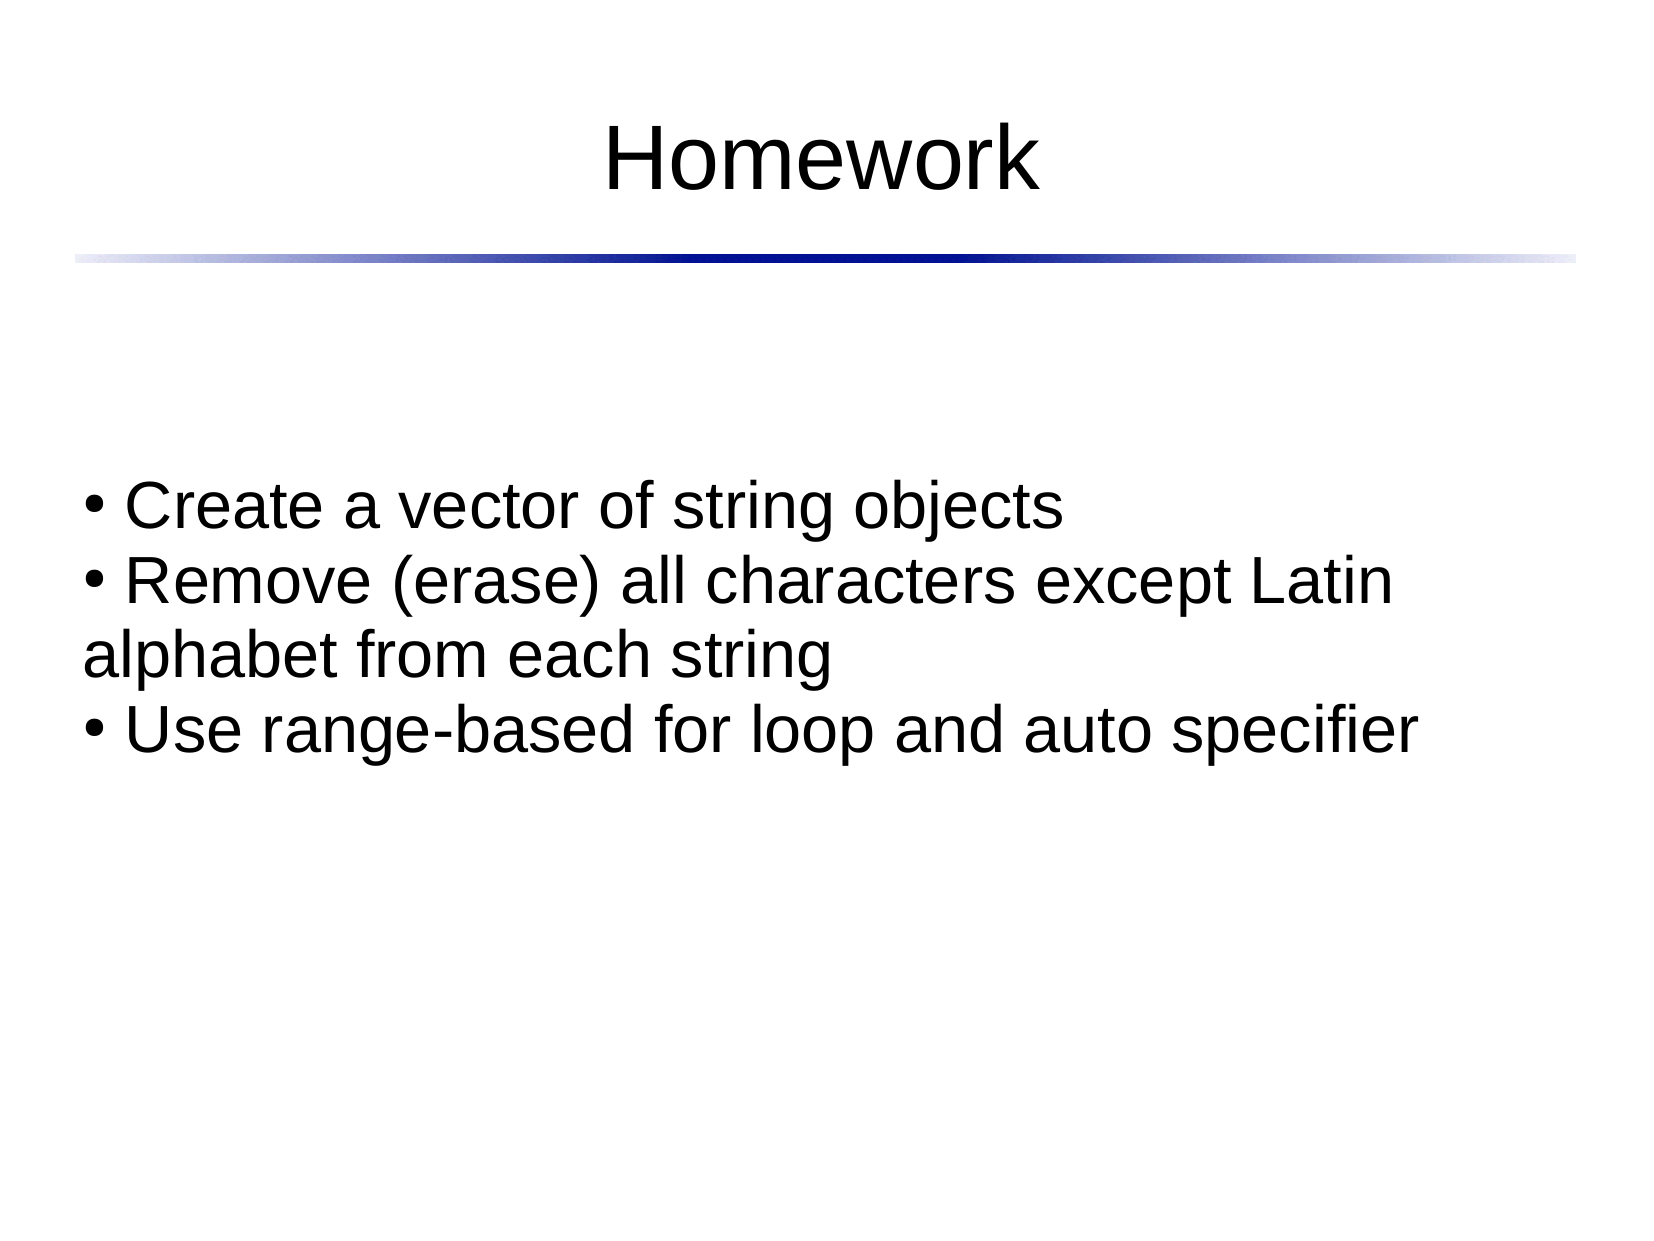

# Homework
 Create a vector of string objects
 Remove (erase) all characters except Latin alphabet from each string
 Use range-based for loop and auto specifier